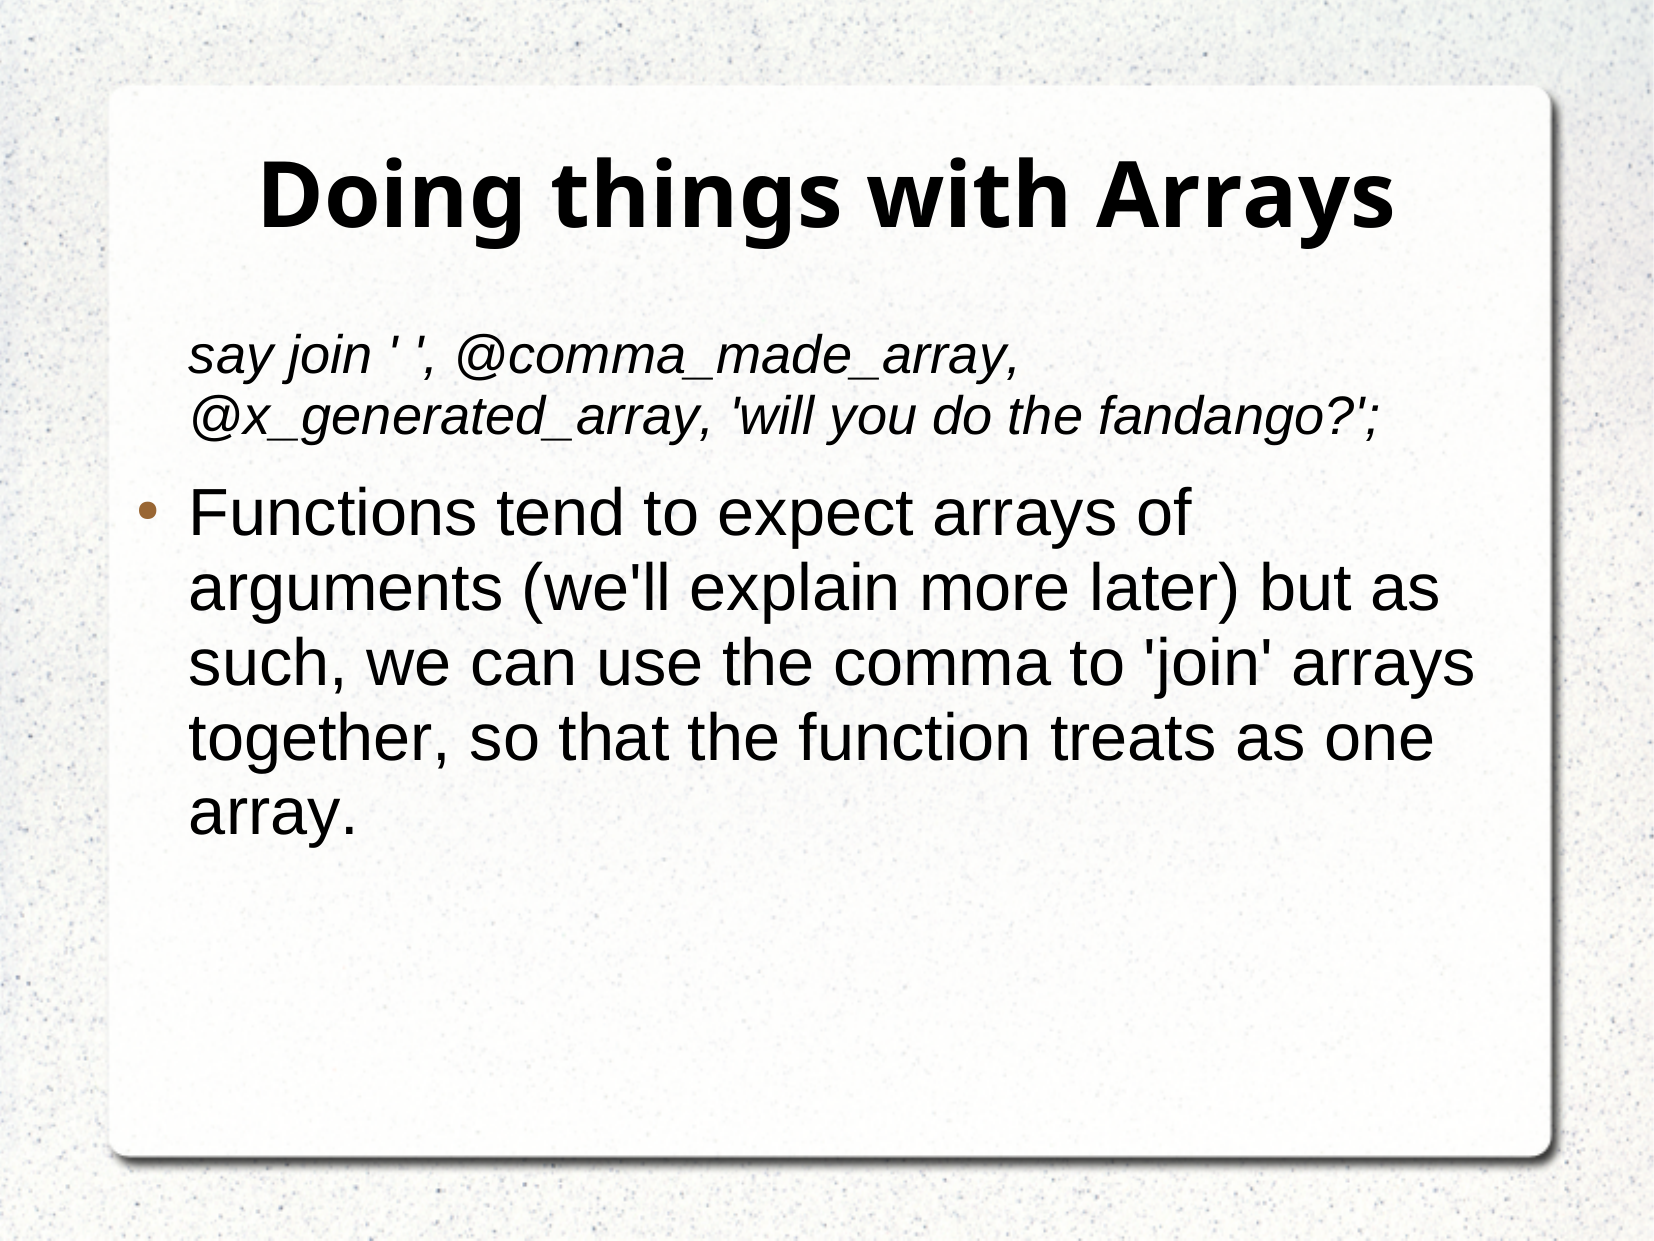

# Doing things with Arrays
say join ' ', @comma_made_array, @x_generated_array, 'will you do the fandango?';
Functions tend to expect arrays of arguments (we'll explain more later) but as such, we can use the comma to 'join' arrays together, so that the function treats as one array.